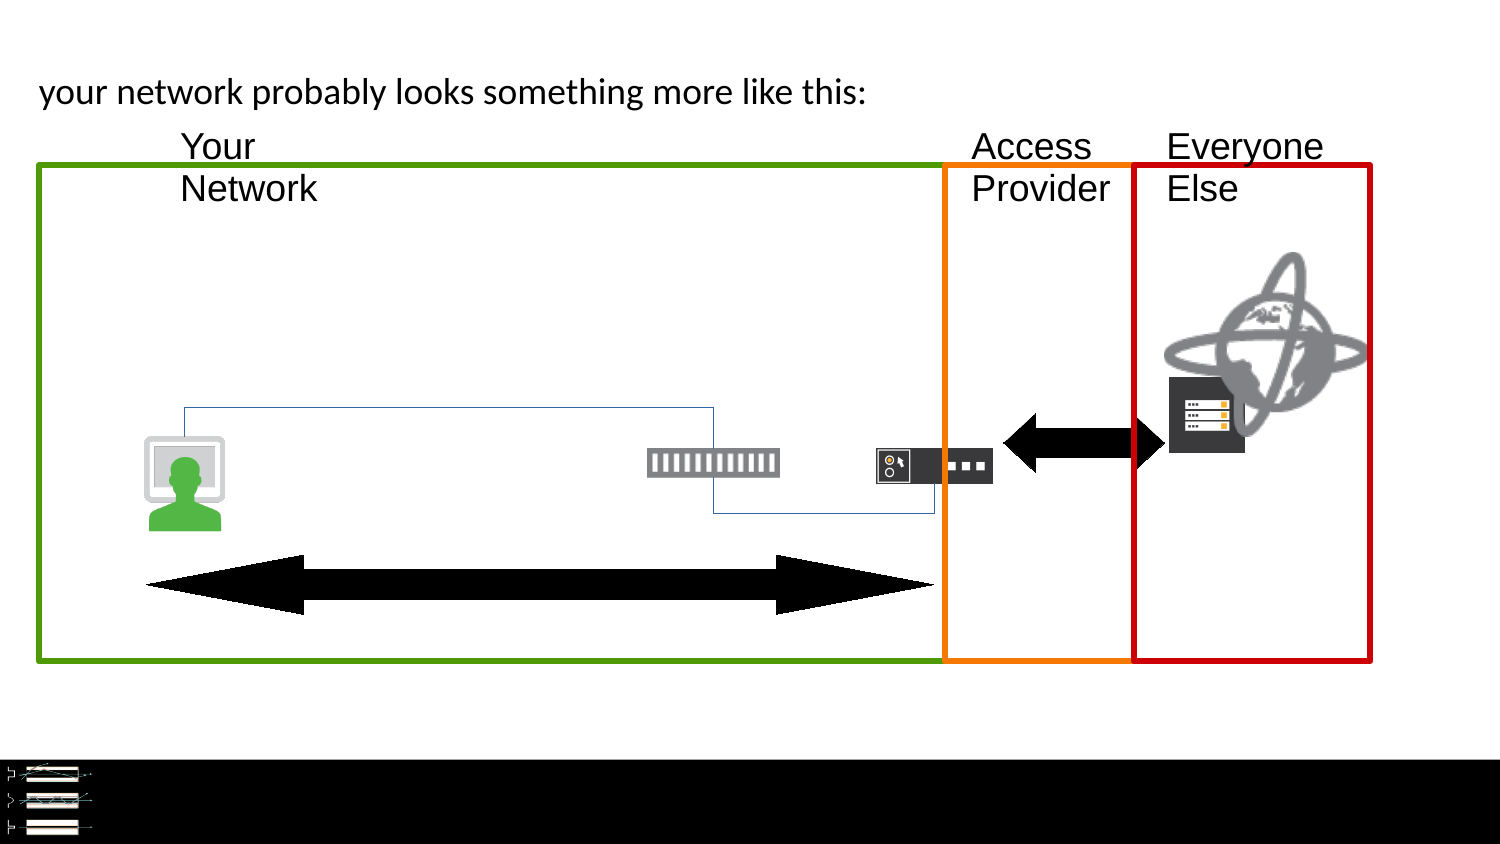

# your network probably looks something more like this:
Your Network
Access Provider
Everyone Else